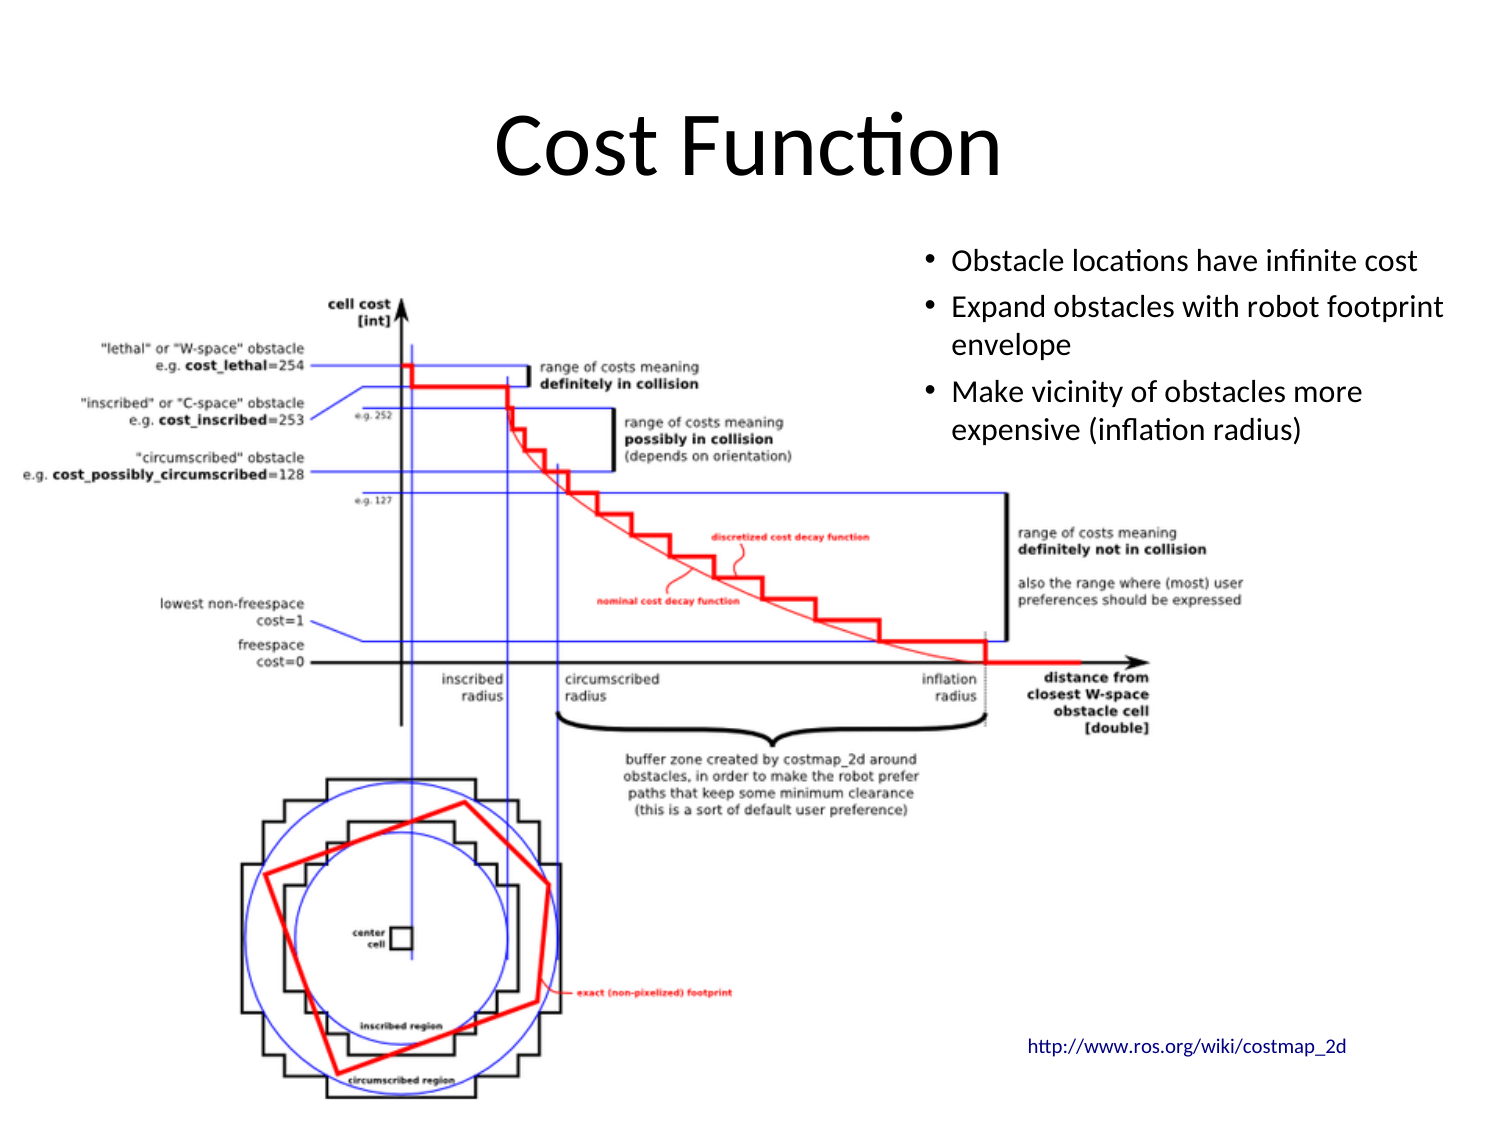

# Cost Function
Obstacle locations have infinite cost
Expand obstacles with robot footprint envelope
Make vicinity of obstacles more expensive (inflation radius)
http://www.ros.org/wiki/costmap_2d